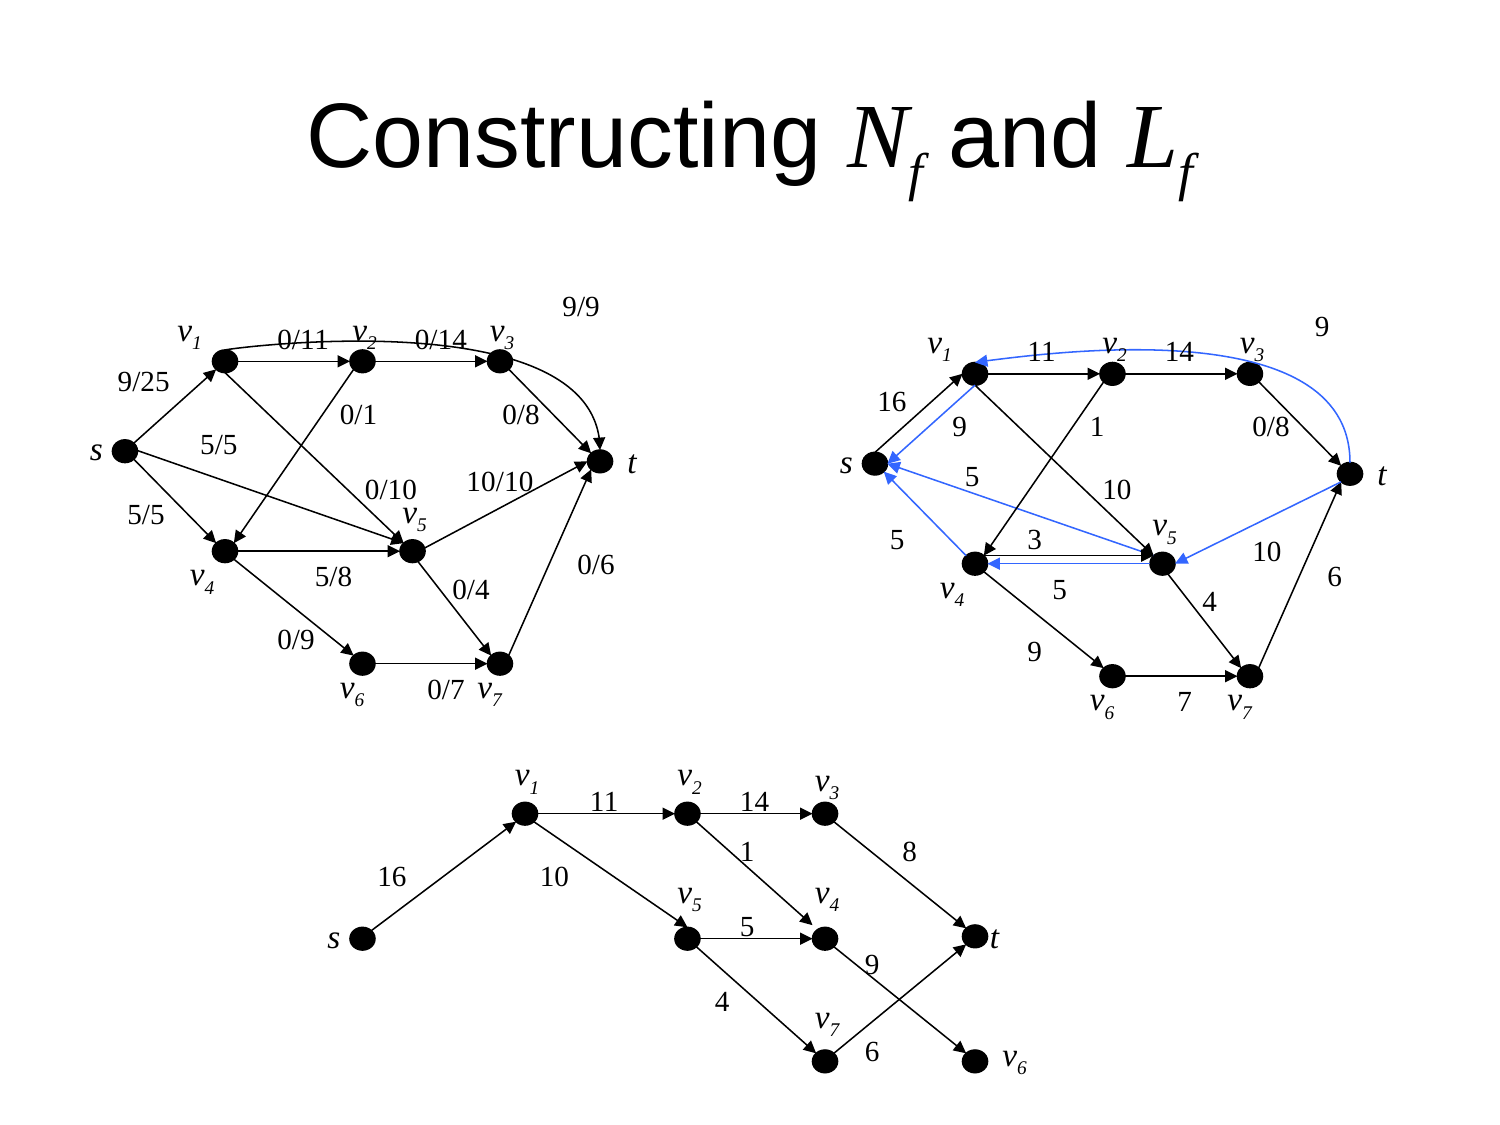

# Constructing Nf and Lf
9/9
v1
v2
v3
9
0/11
0/14
v1
v2
v3
11
14
9/25
16
0/1
0/8
9
1
0/8
s
5/5
t
s
t
5
0/10
10/10
10
v5
5/5
v5
5
3
10
0/6
v4
5/8
6
v4
0/4
5
4
0/9
9
v6
v7
0/7
v6
v7
7
v1
v2
v3
11
14
1
8
16
10
v5
v4
5
s
t
9
4
v7
6
v6